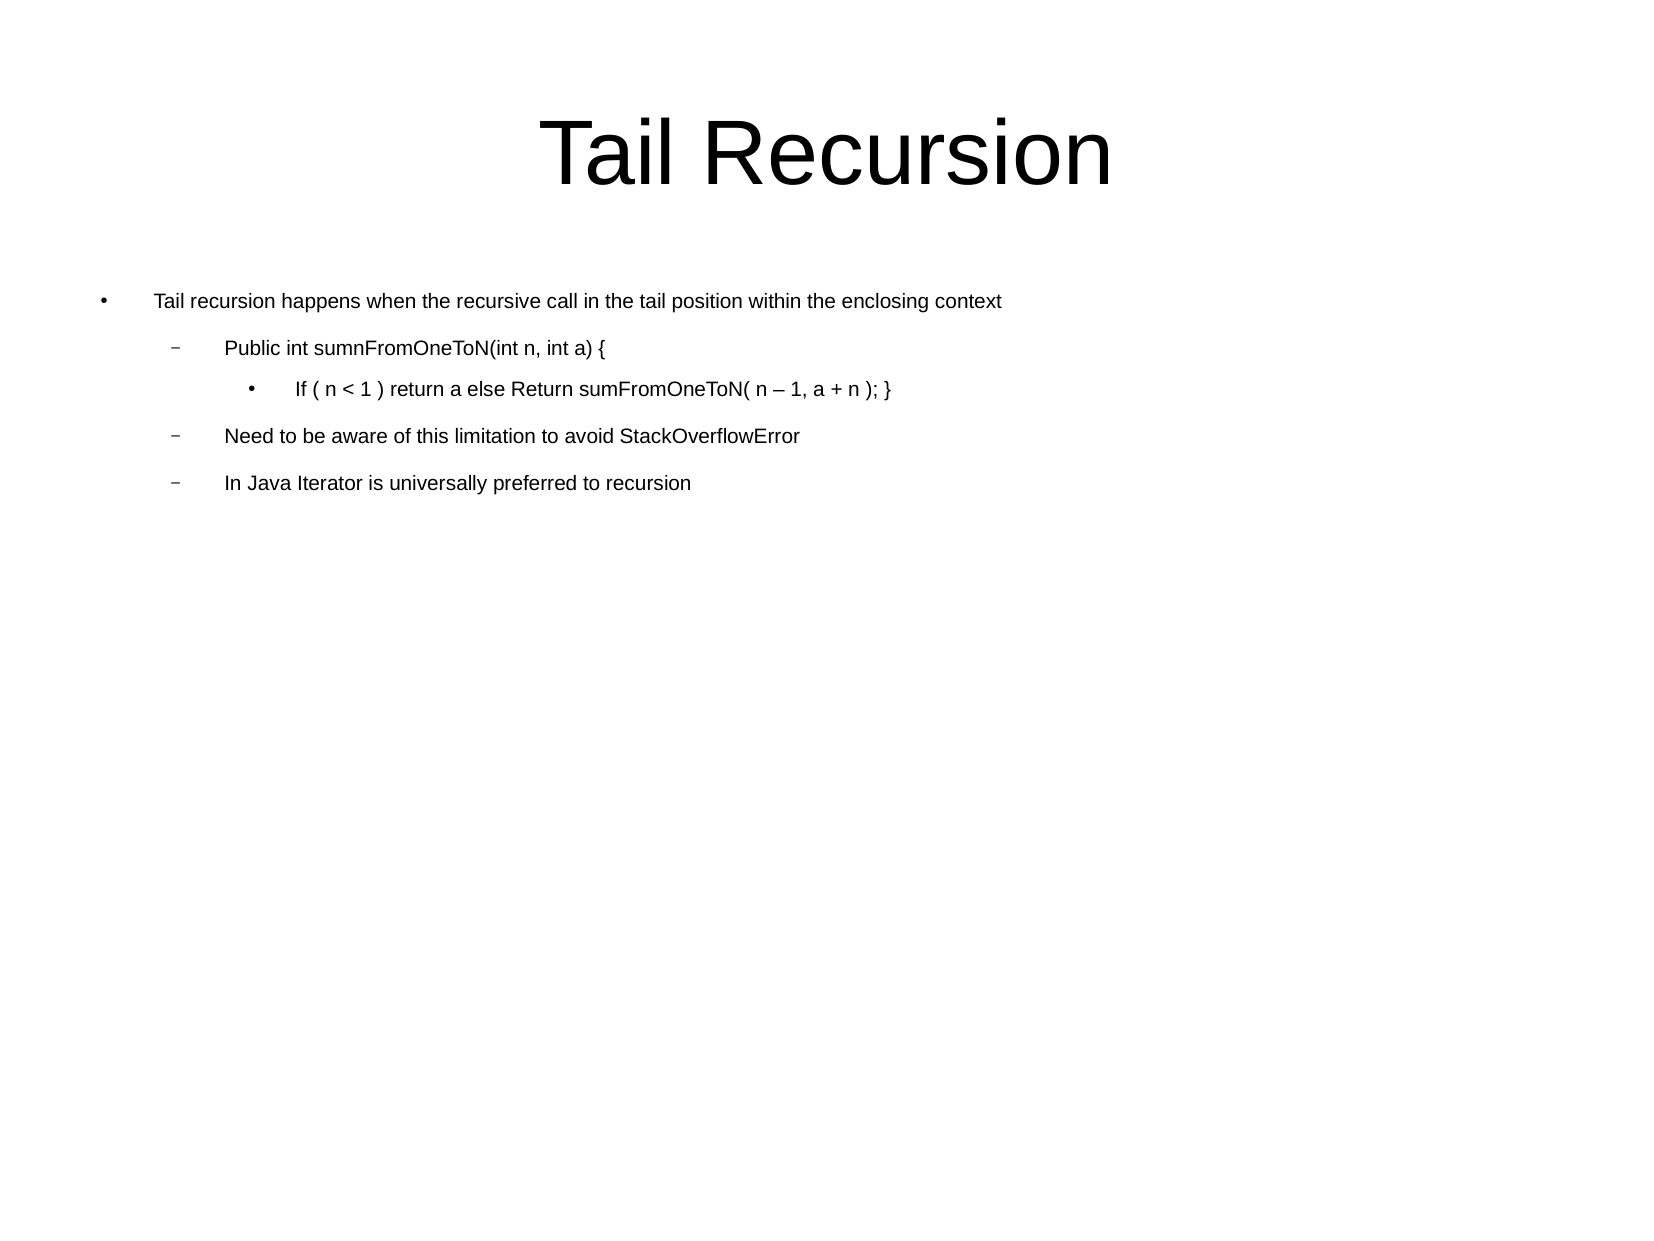

# Tail Recursion
Tail recursion happens when the recursive call in the tail position within the enclosing context
Public int sumnFromOneToN(int n, int a) {
If ( n < 1 ) return a else Return sumFromOneToN( n – 1, a + n ); }
Need to be aware of this limitation to avoid StackOverflowError
In Java Iterator is universally preferred to recursion